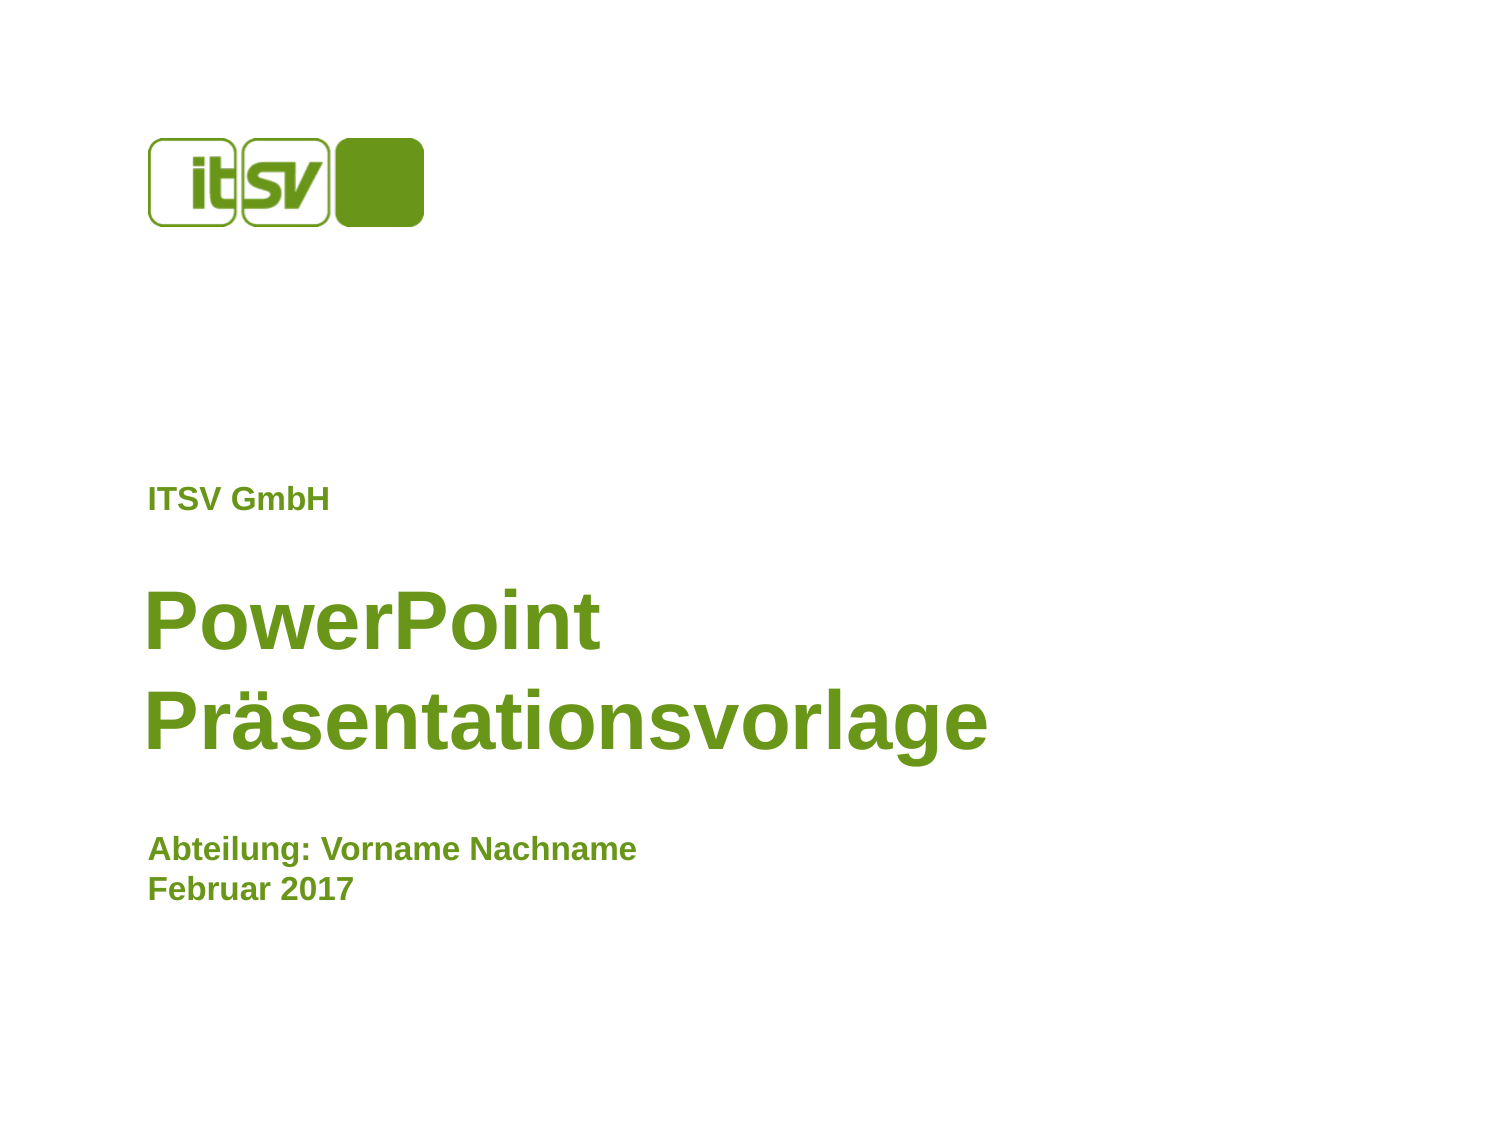

ITSV GmbH
# PowerPoint Präsentationsvorlage
Abteilung: Vorname Nachname
Februar 2017